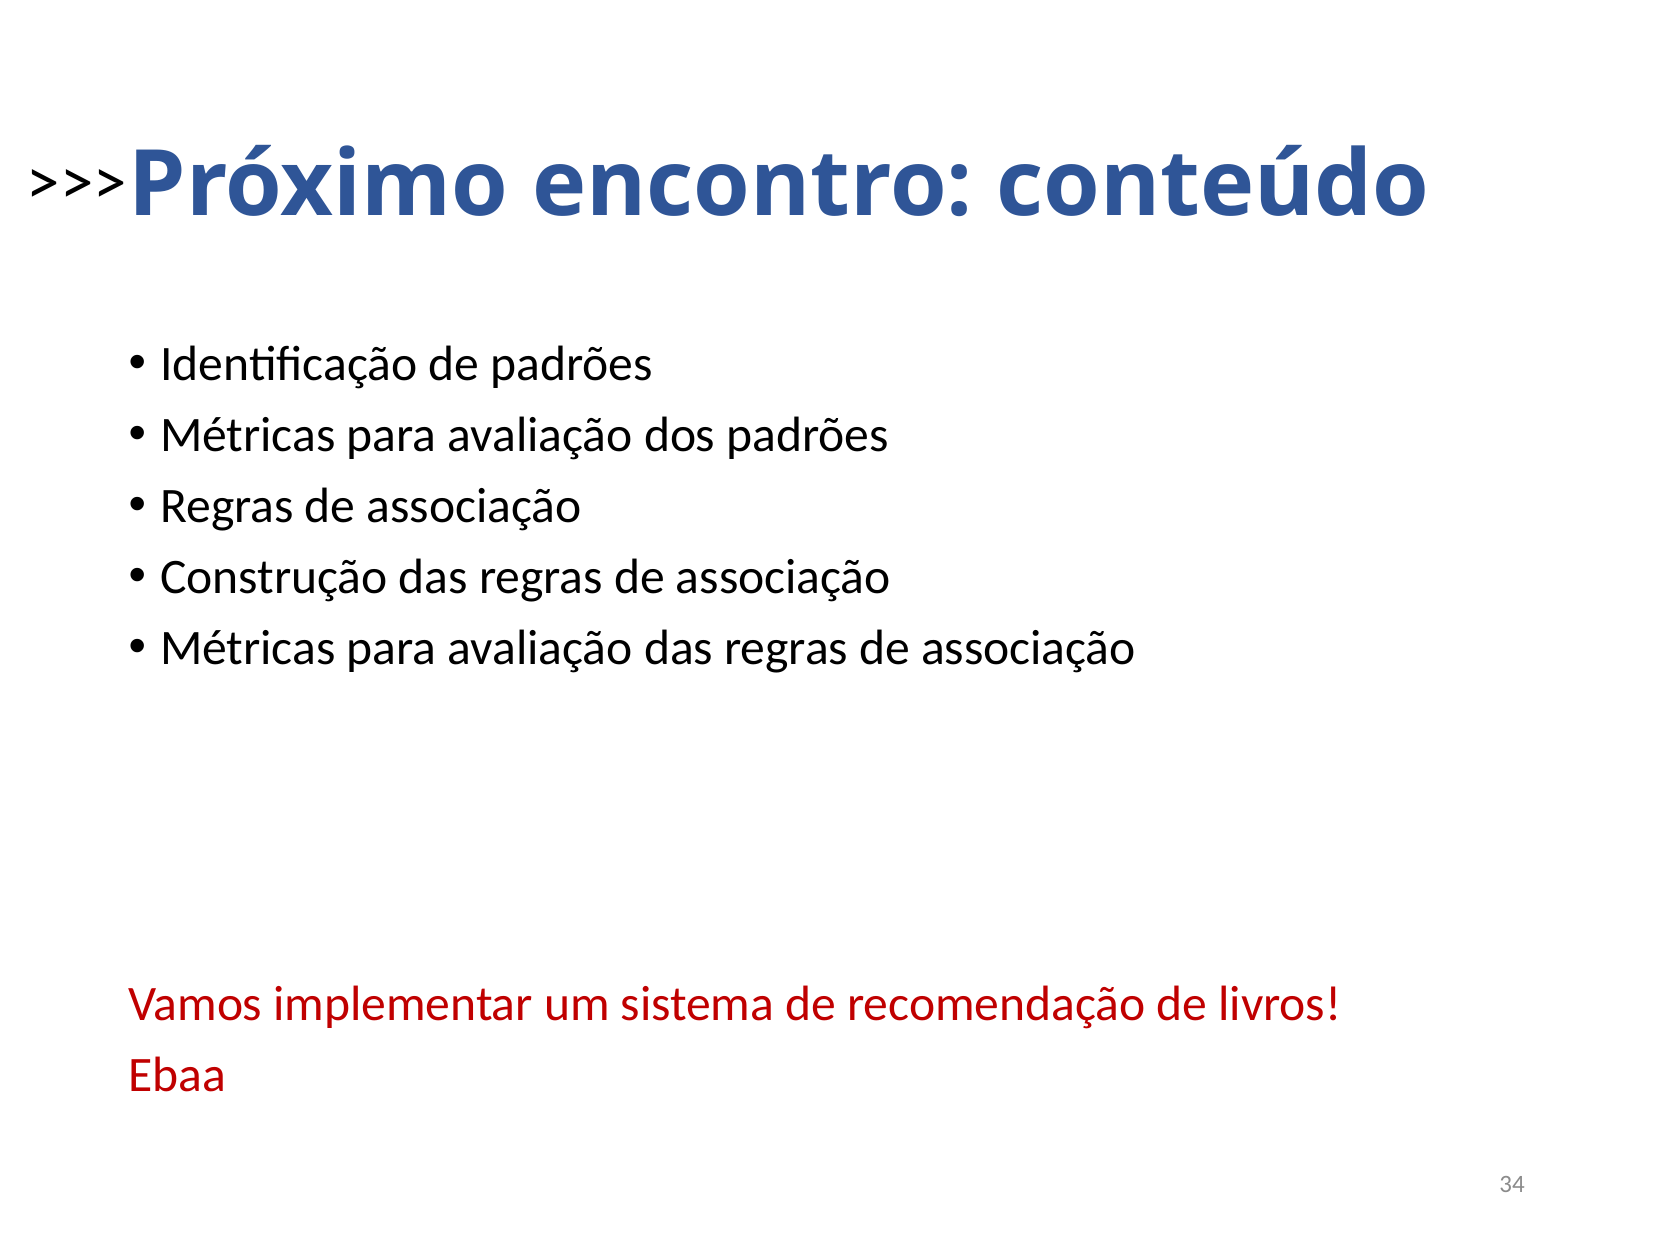

# Próximo encontro: conteúdo
Identificação de padrões
Métricas para avaliação dos padrões
Regras de associação
Construção das regras de associação
Métricas para avaliação das regras de associação
Vamos implementar um sistema de recomendação de livros!
Ebaa